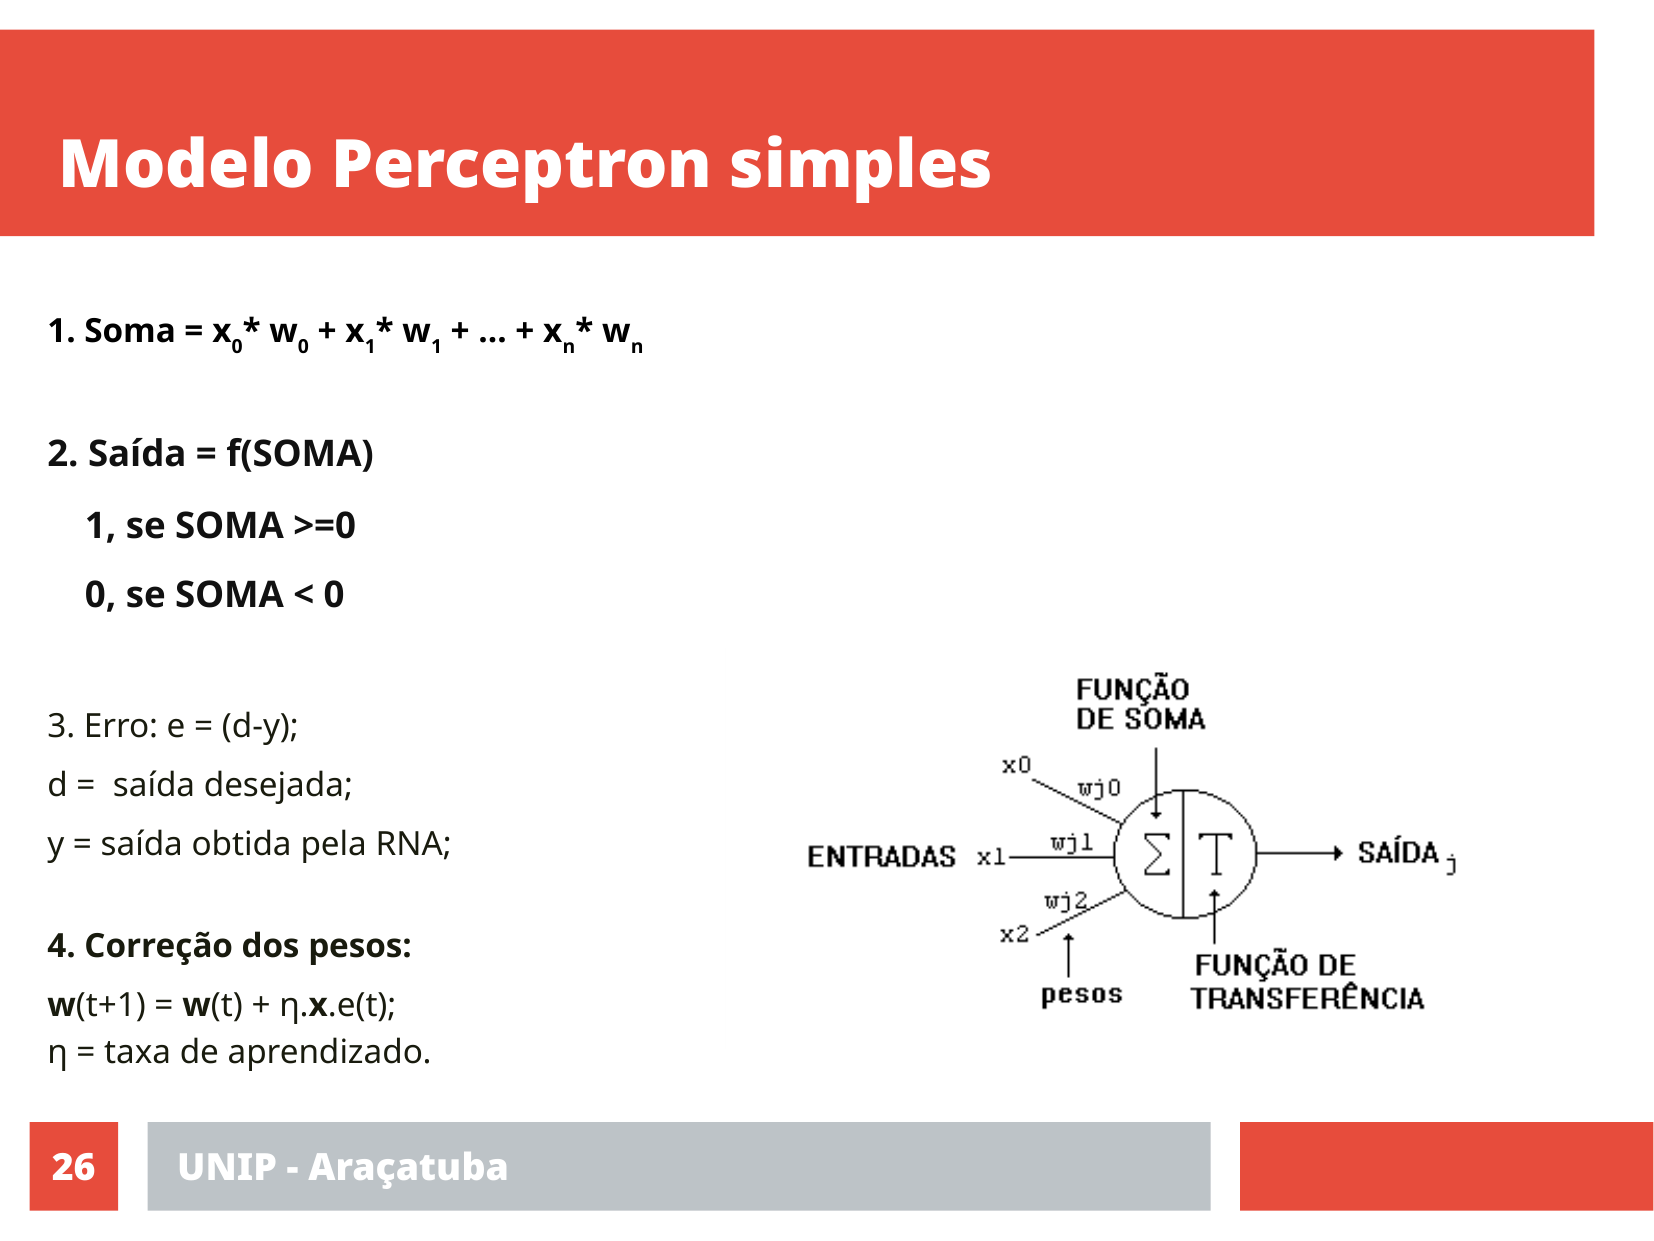

# Modelo Perceptron simples
1. Soma = x0* w0 + x1* w1 + … + xn* wn
2. Saída = f(SOMA)
1, se SOMA >=0
0, se SOMA < 0
3. Erro: e = (d-y);
d =  saída desejada;
y = saída obtida pela RNA;
4. Correção dos pesos:
w(t+1) = w(t) + η.x.e(t);
η = taxa de aprendizado.
26
UNIP - Araçatuba